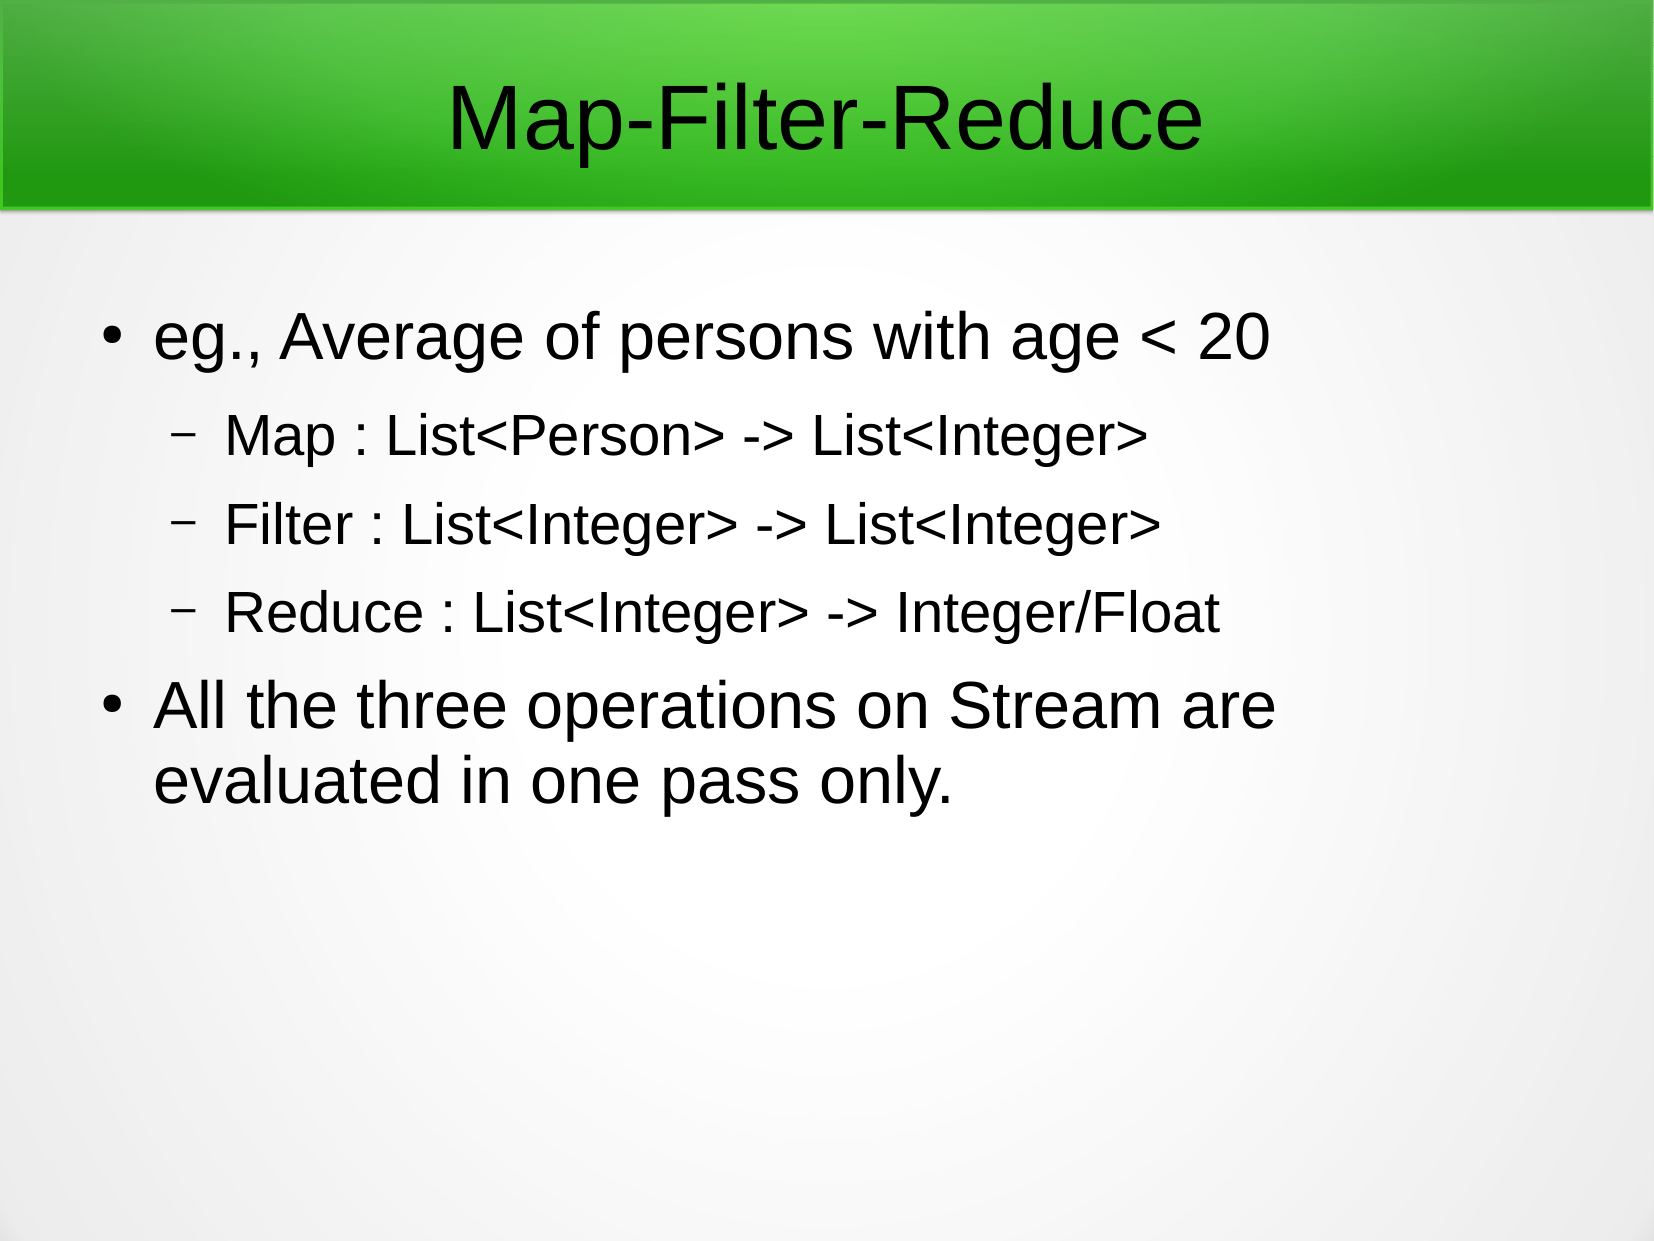

# Map-Filter-Reduce
eg., Average of persons with age < 20
Map : List<Person> -> List<Integer>
Filter : List<Integer> -> List<Integer>
Reduce : List<Integer> -> Integer/Float
All the three operations on Stream are evaluated in one pass only.